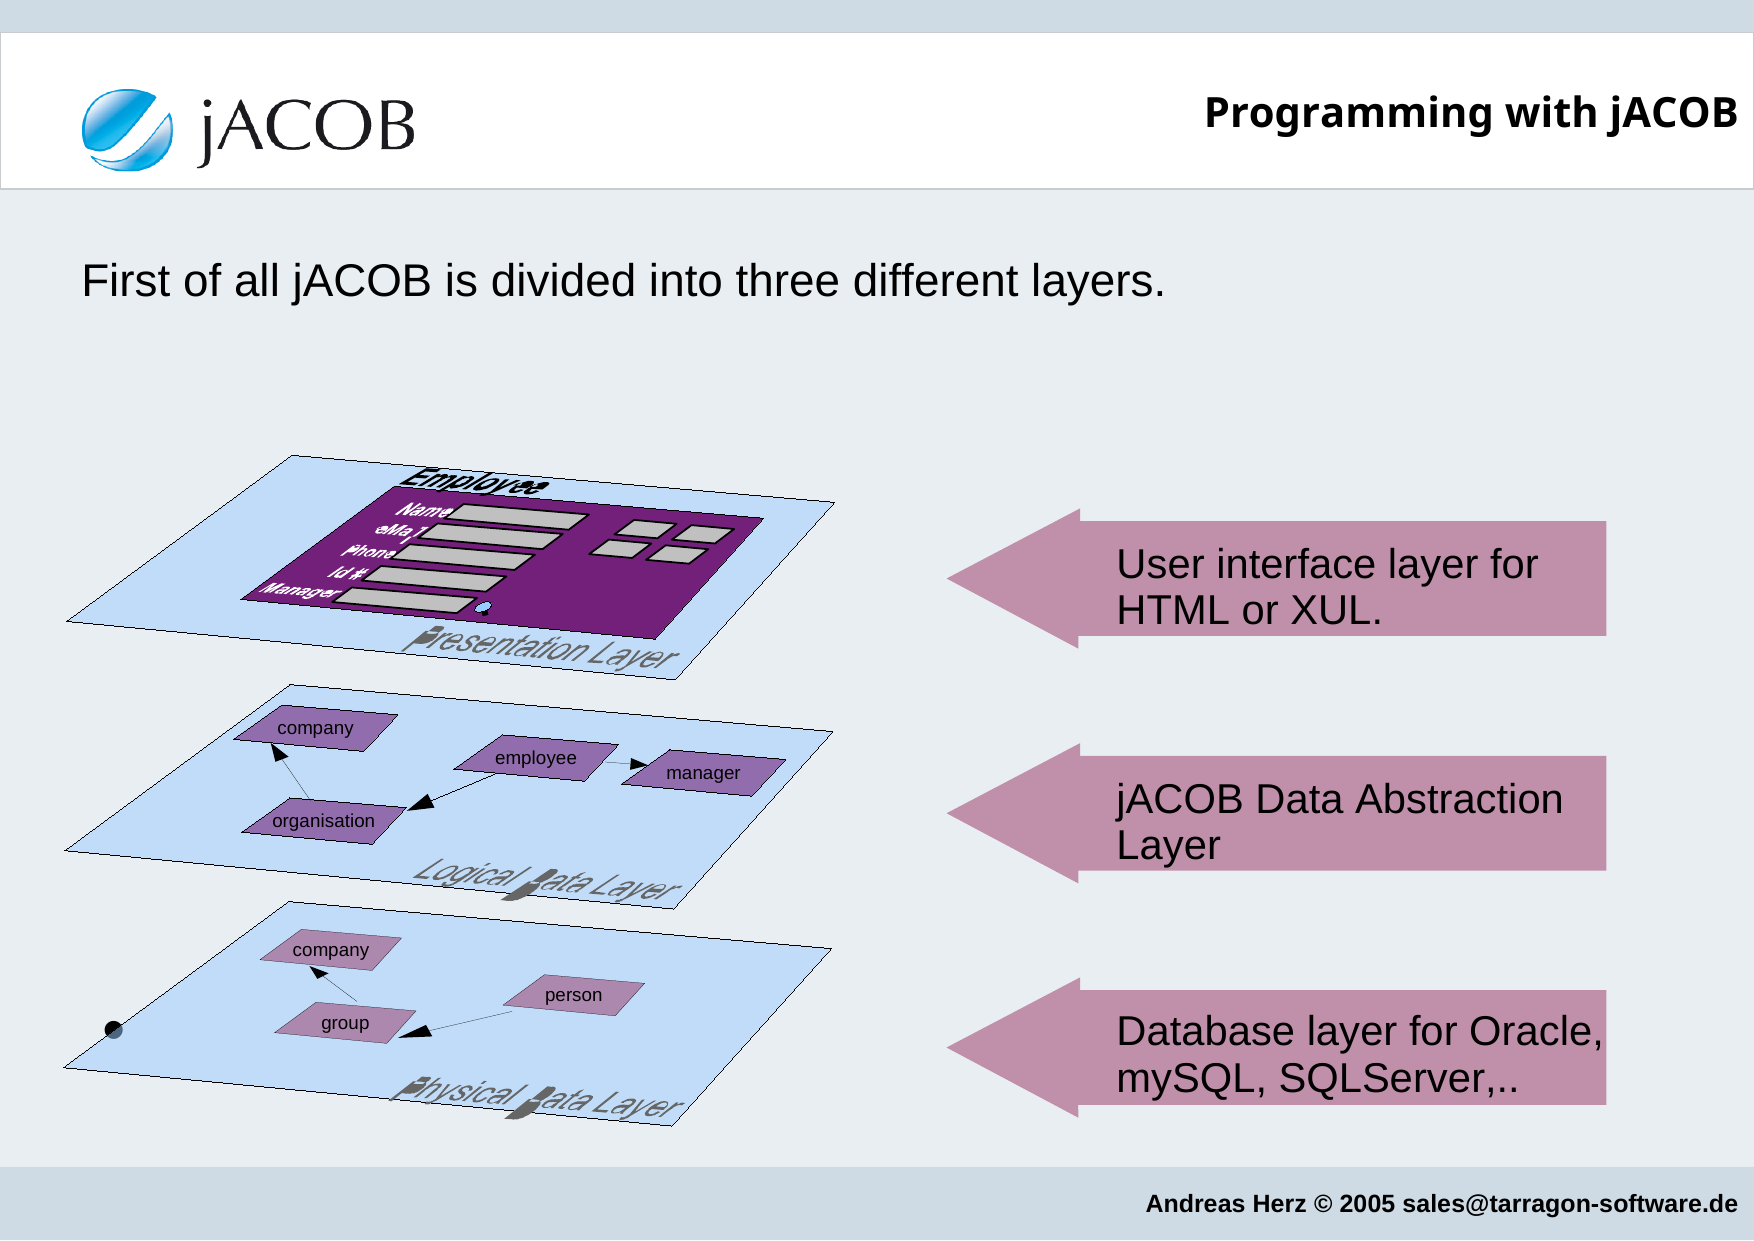

# Programming with jACOB
First of all jACOB is divided into three different layers.
User interface layer for
HTML or XUL.
company
employee
jACOB Data Abstraction
Layer
manager
organisation
company
person
Database layer for Oracle,
mySQL, SQLServer,..
group
Andreas Herz © 2005 sales@tarragon-software.de